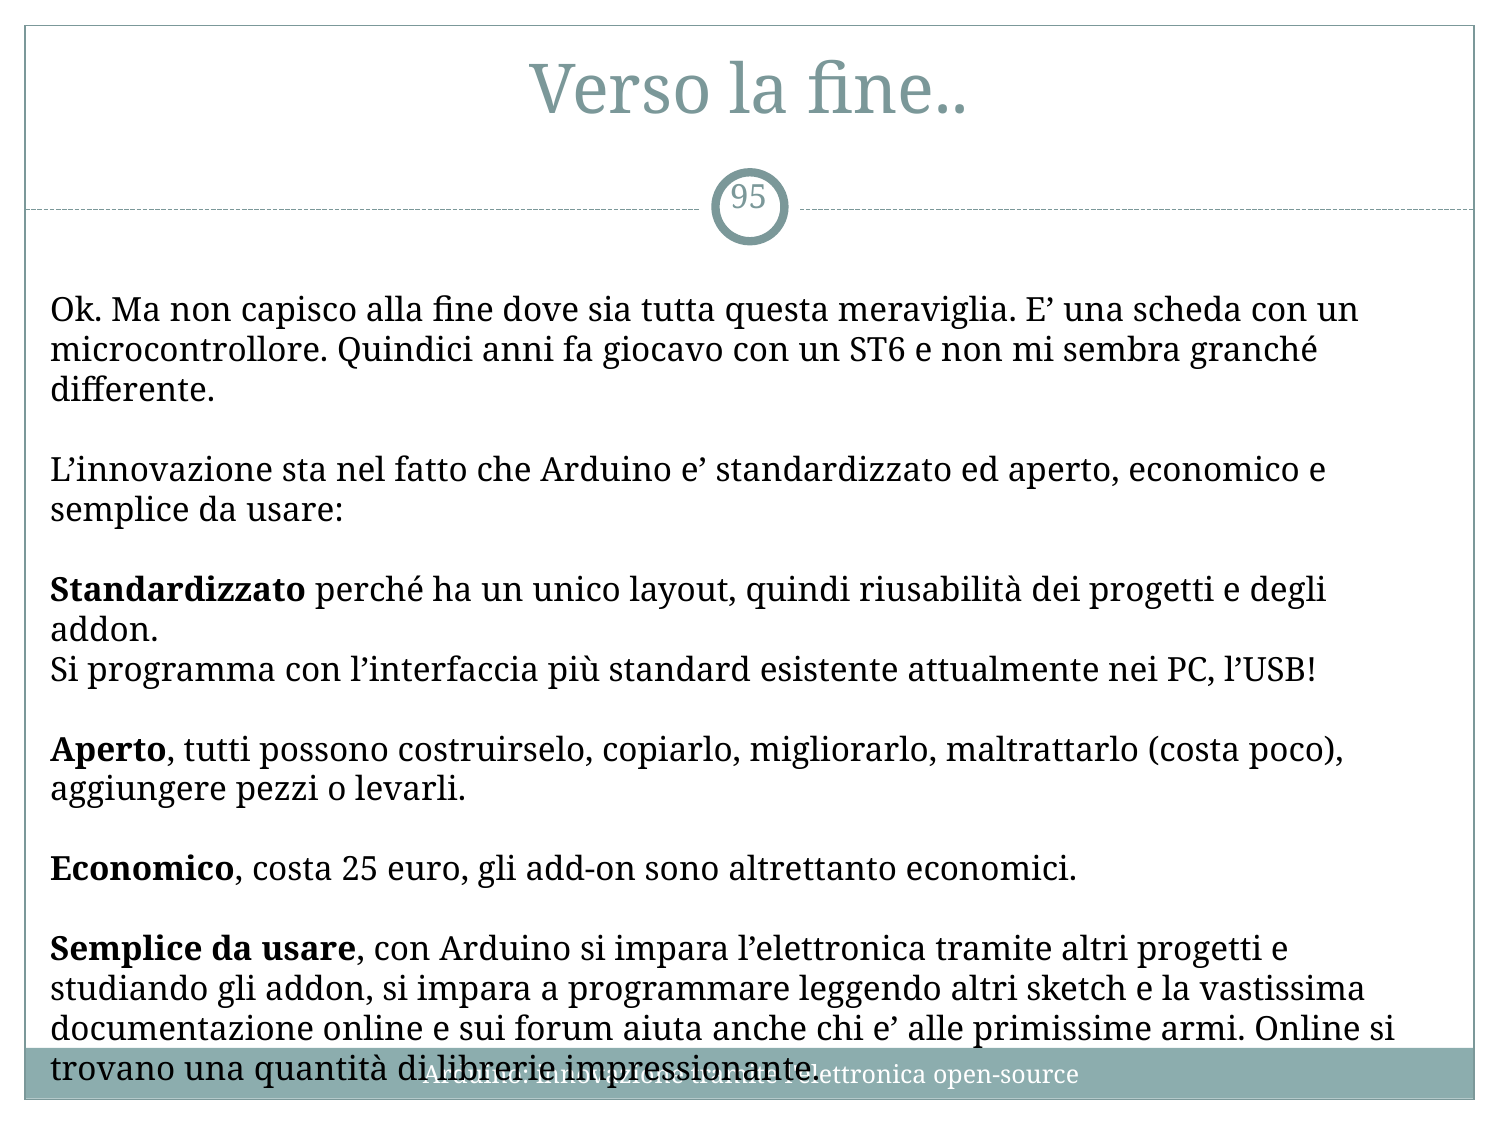

# Verso la fine..
Ok. Ma non capisco alla fine dove sia tutta questa meraviglia. E’ una scheda con un microcontrollore. Quindici anni fa giocavo con un ST6 e non mi sembra granché differente.
L’innovazione sta nel fatto che Arduino e’ standardizzato ed aperto, economico e semplice da usare:
Standardizzato perché ha un unico layout, quindi riusabilità dei progetti e degli addon.
Si programma con l’interfaccia più standard esistente attualmente nei PC, l’USB!
Aperto, tutti possono costruirselo, copiarlo, migliorarlo, maltrattarlo (costa poco), aggiungere pezzi o levarli.
Economico, costa 25 euro, gli add-on sono altrettanto economici.
Semplice da usare, con Arduino si impara l’elettronica tramite altri progetti e studiando gli addon, si impara a programmare leggendo altri sketch e la vastissima documentazione online e sui forum aiuta anche chi e’ alle primissime armi. Online si trovano una quantità di librerie impressionante.
Arduino: innovazione tramite l'elettronica open-source